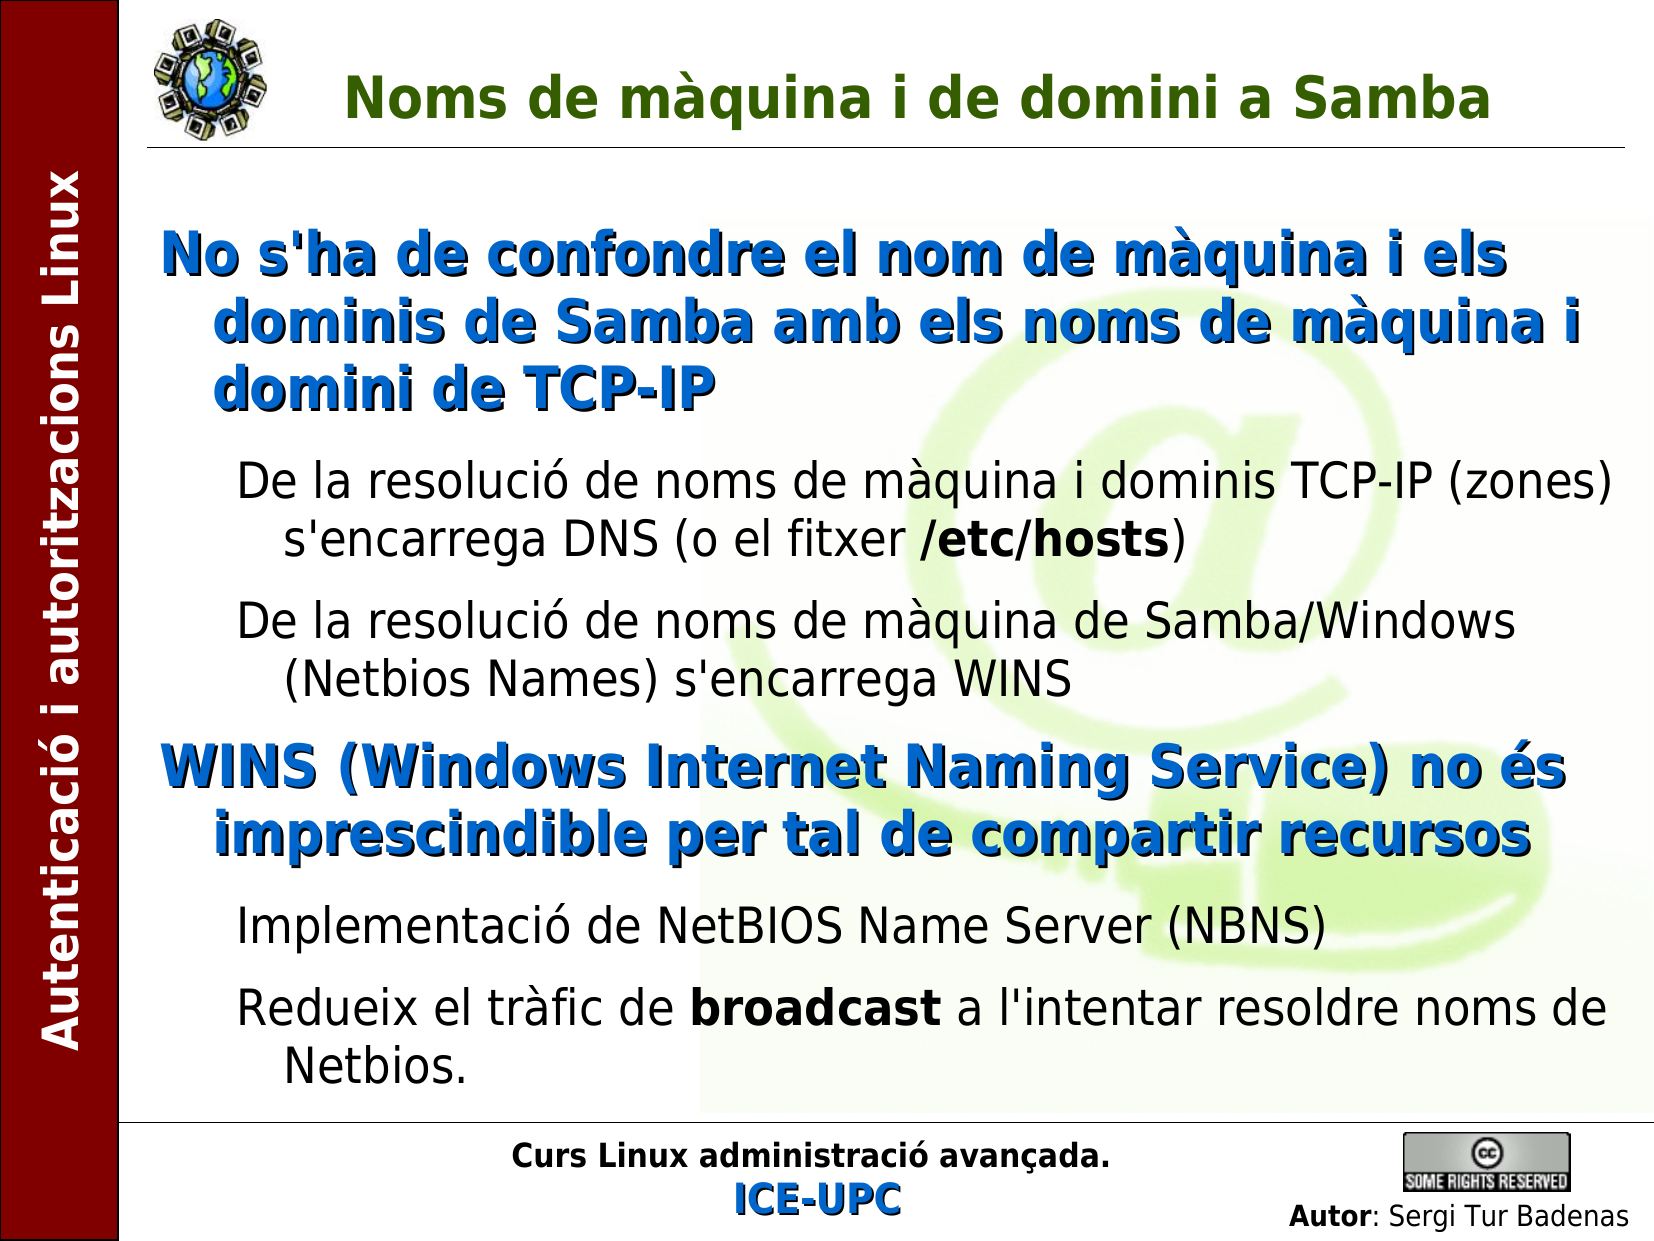

# Noms de màquina i de domini a Samba
No s'ha de confondre el nom de màquina i els dominis de Samba amb els noms de màquina i domini de TCP-IP
De la resolució de noms de màquina i dominis TCP-IP (zones) s'encarrega DNS (o el fitxer /etc/hosts)
De la resolució de noms de màquina de Samba/Windows (Netbios Names) s'encarrega WINS
WINS (Windows Internet Naming Service) no és imprescindible per tal de compartir recursos
Implementació de NetBIOS Name Server (NBNS)
Redueix el tràfic de broadcast a l'intentar resoldre noms de Netbios.